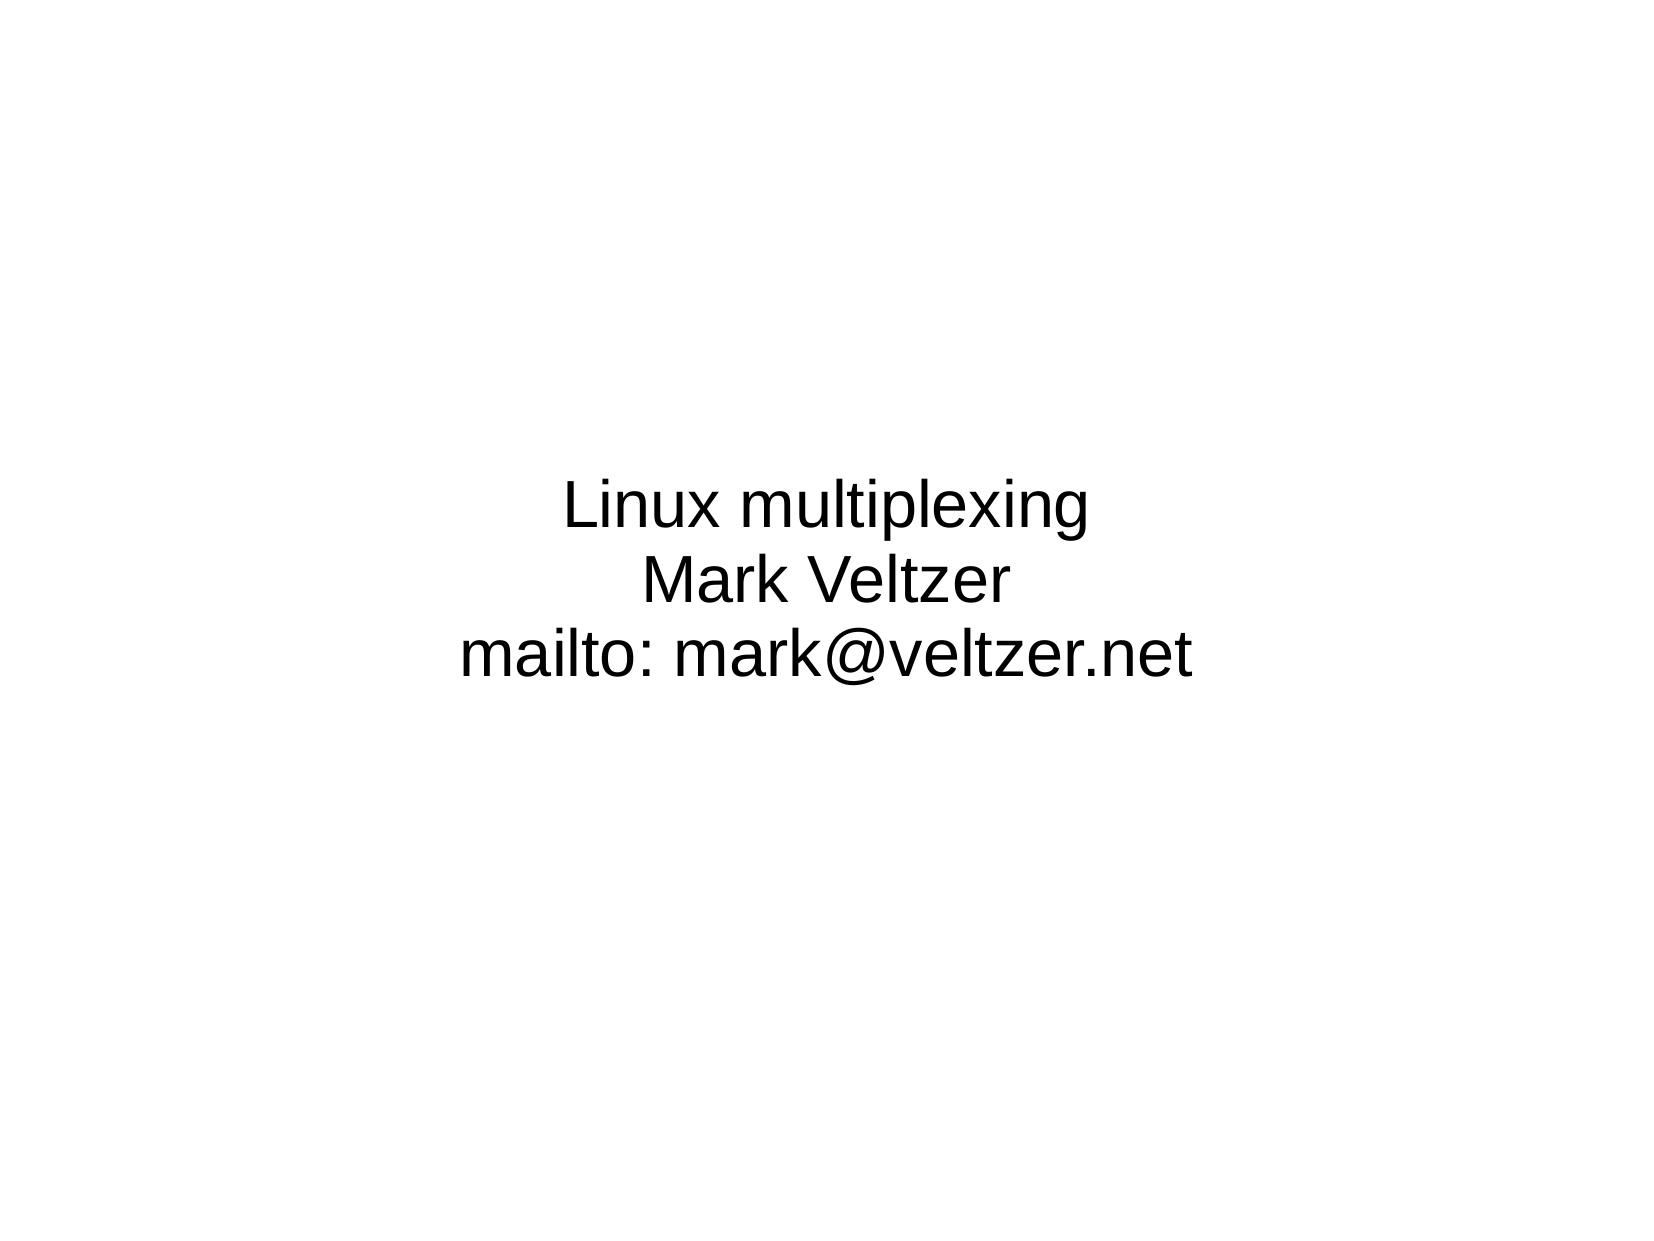

# Linux multiplexing
Mark Veltzer
mailto: mark@veltzer.net